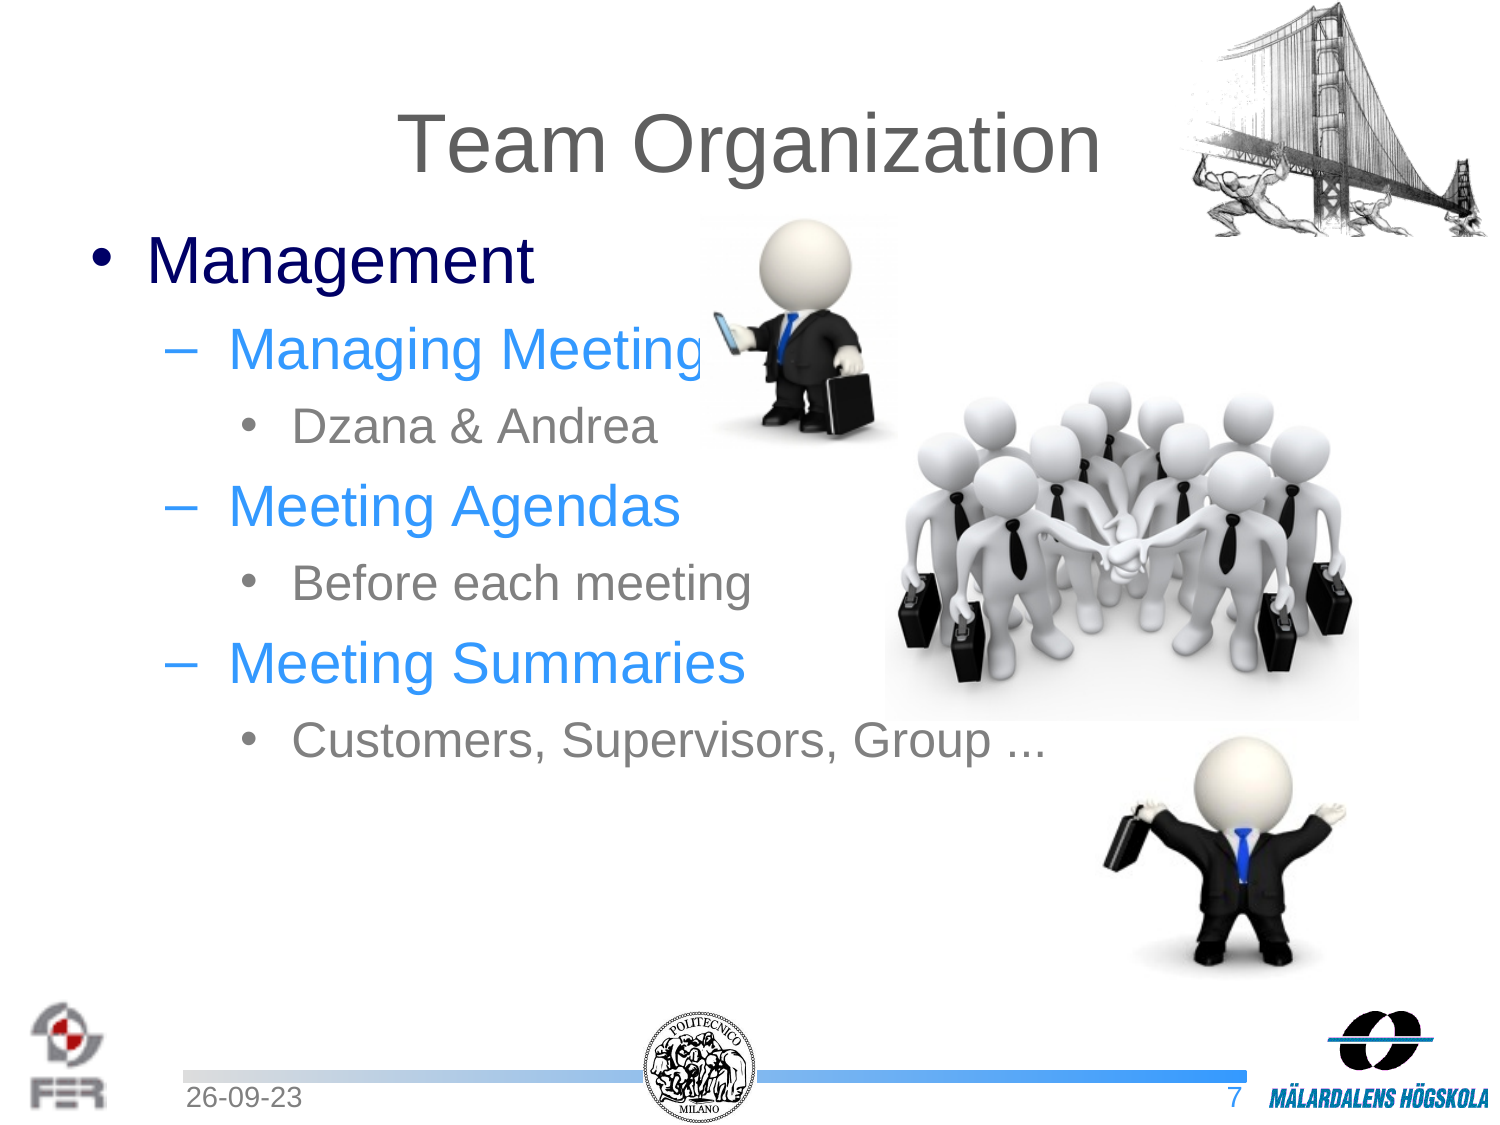

# Team Organization
Management
 Managing Meetings
 Dzana & Andrea
 Meeting Agendas
 Before each meeting
 Meeting Summaries
 Customers, Supervisors, Group ...
26-08-21